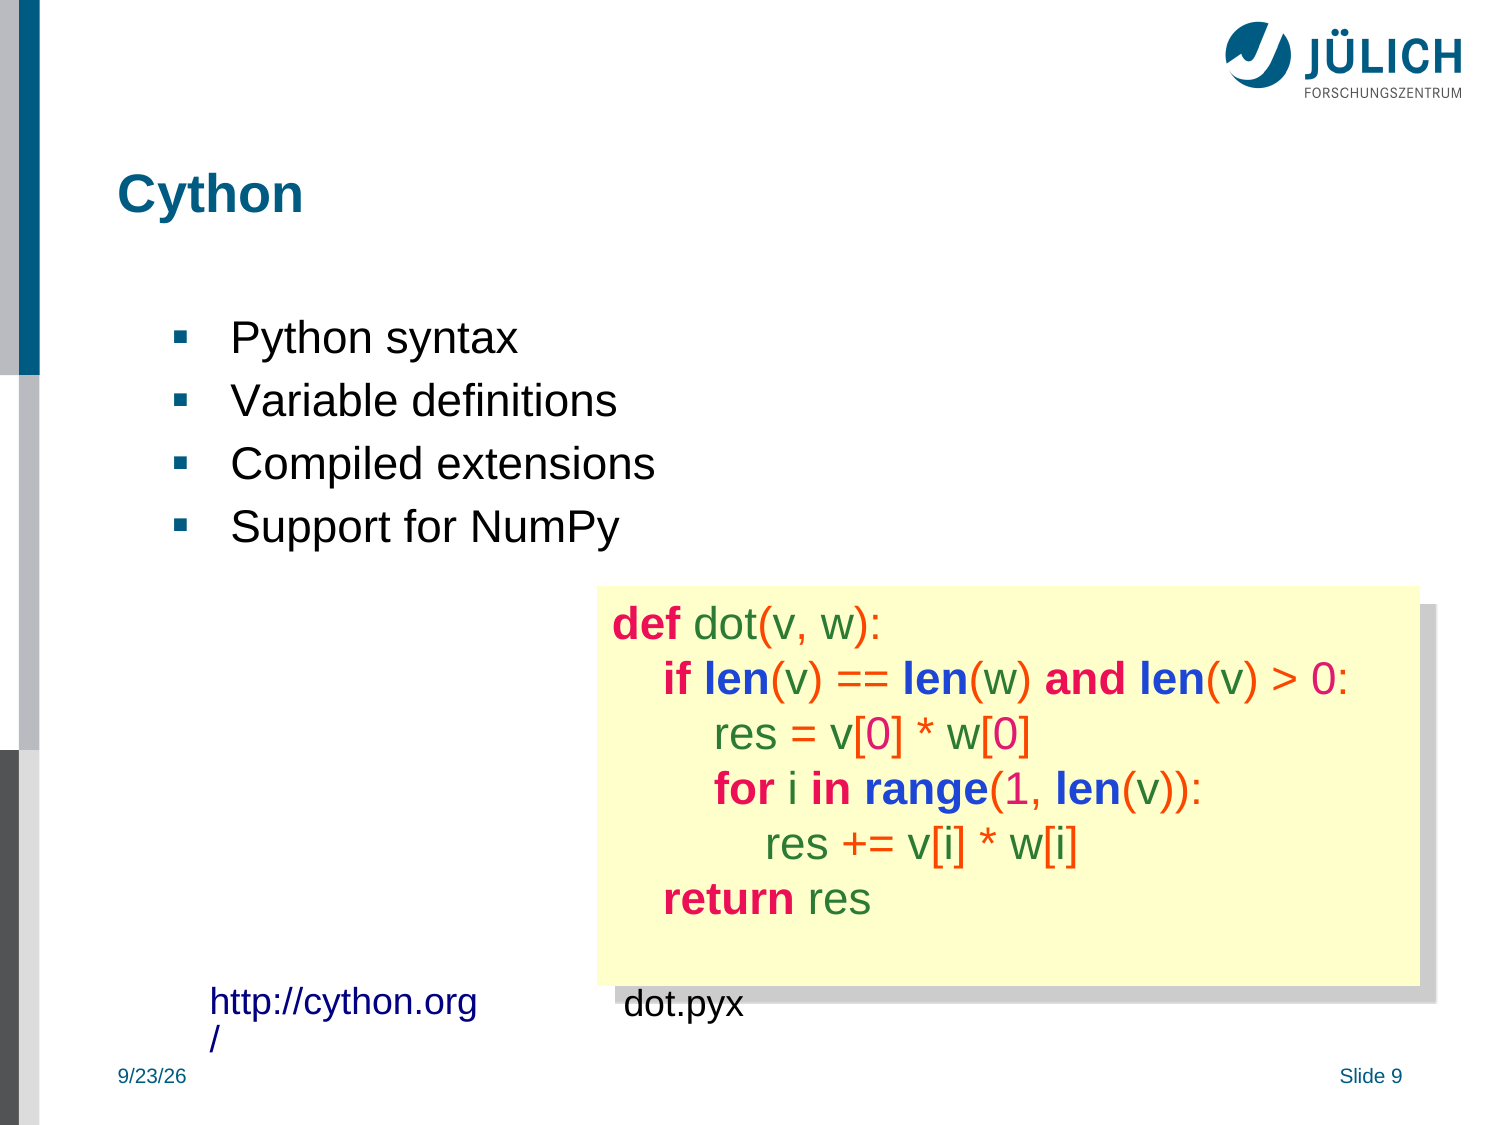

# Cython
Python syntax
Variable definitions
Compiled extensions
Support for NumPy
def dot(v, w):
 if len(v) == len(w) and len(v) > 0:
 res = v[0] * w[0]
 for i in range(1, len(v)):
 res += v[i] * w[i]
 return res
http://cython.org/
dot.pyx